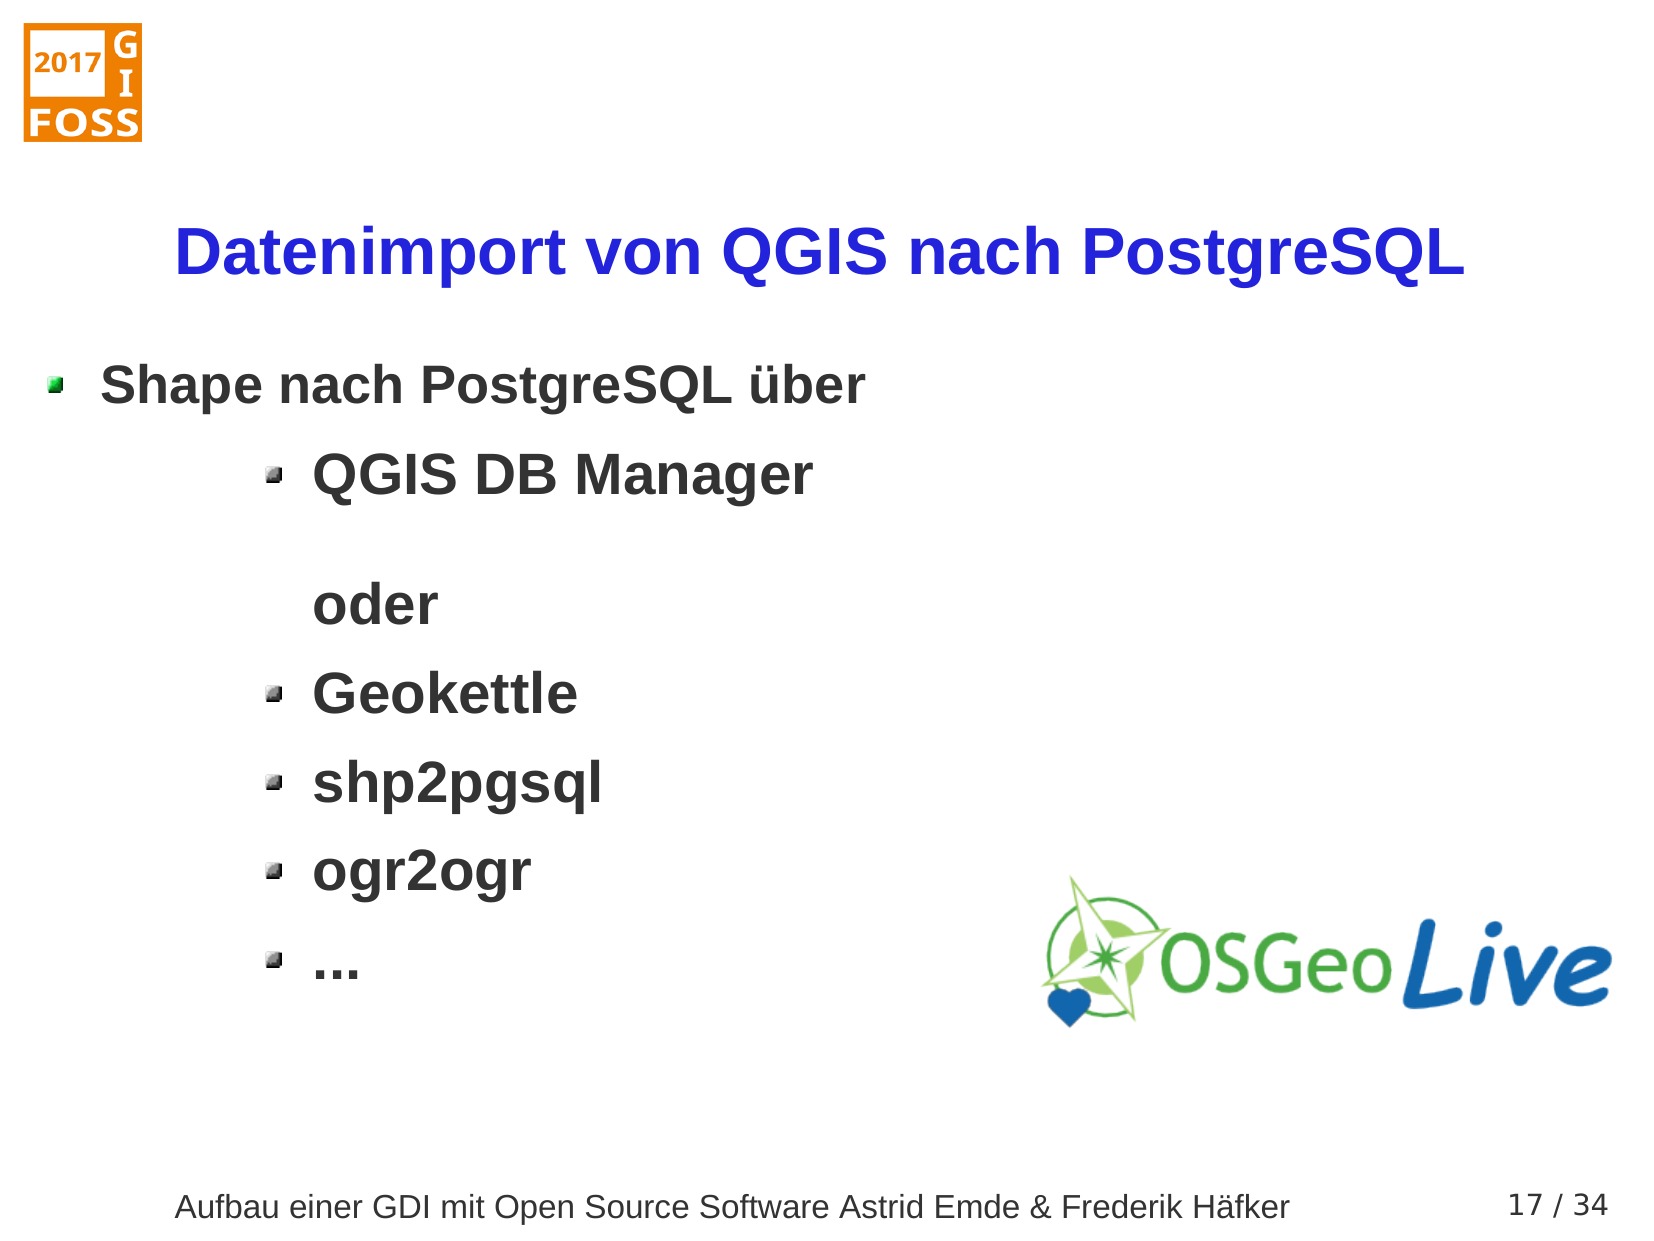

# Datenimport von QGIS nach PostgreSQL
Shape nach PostgreSQL über
QGIS DB Manager
oder
Geokettle
shp2pgsql
ogr2ogr
...